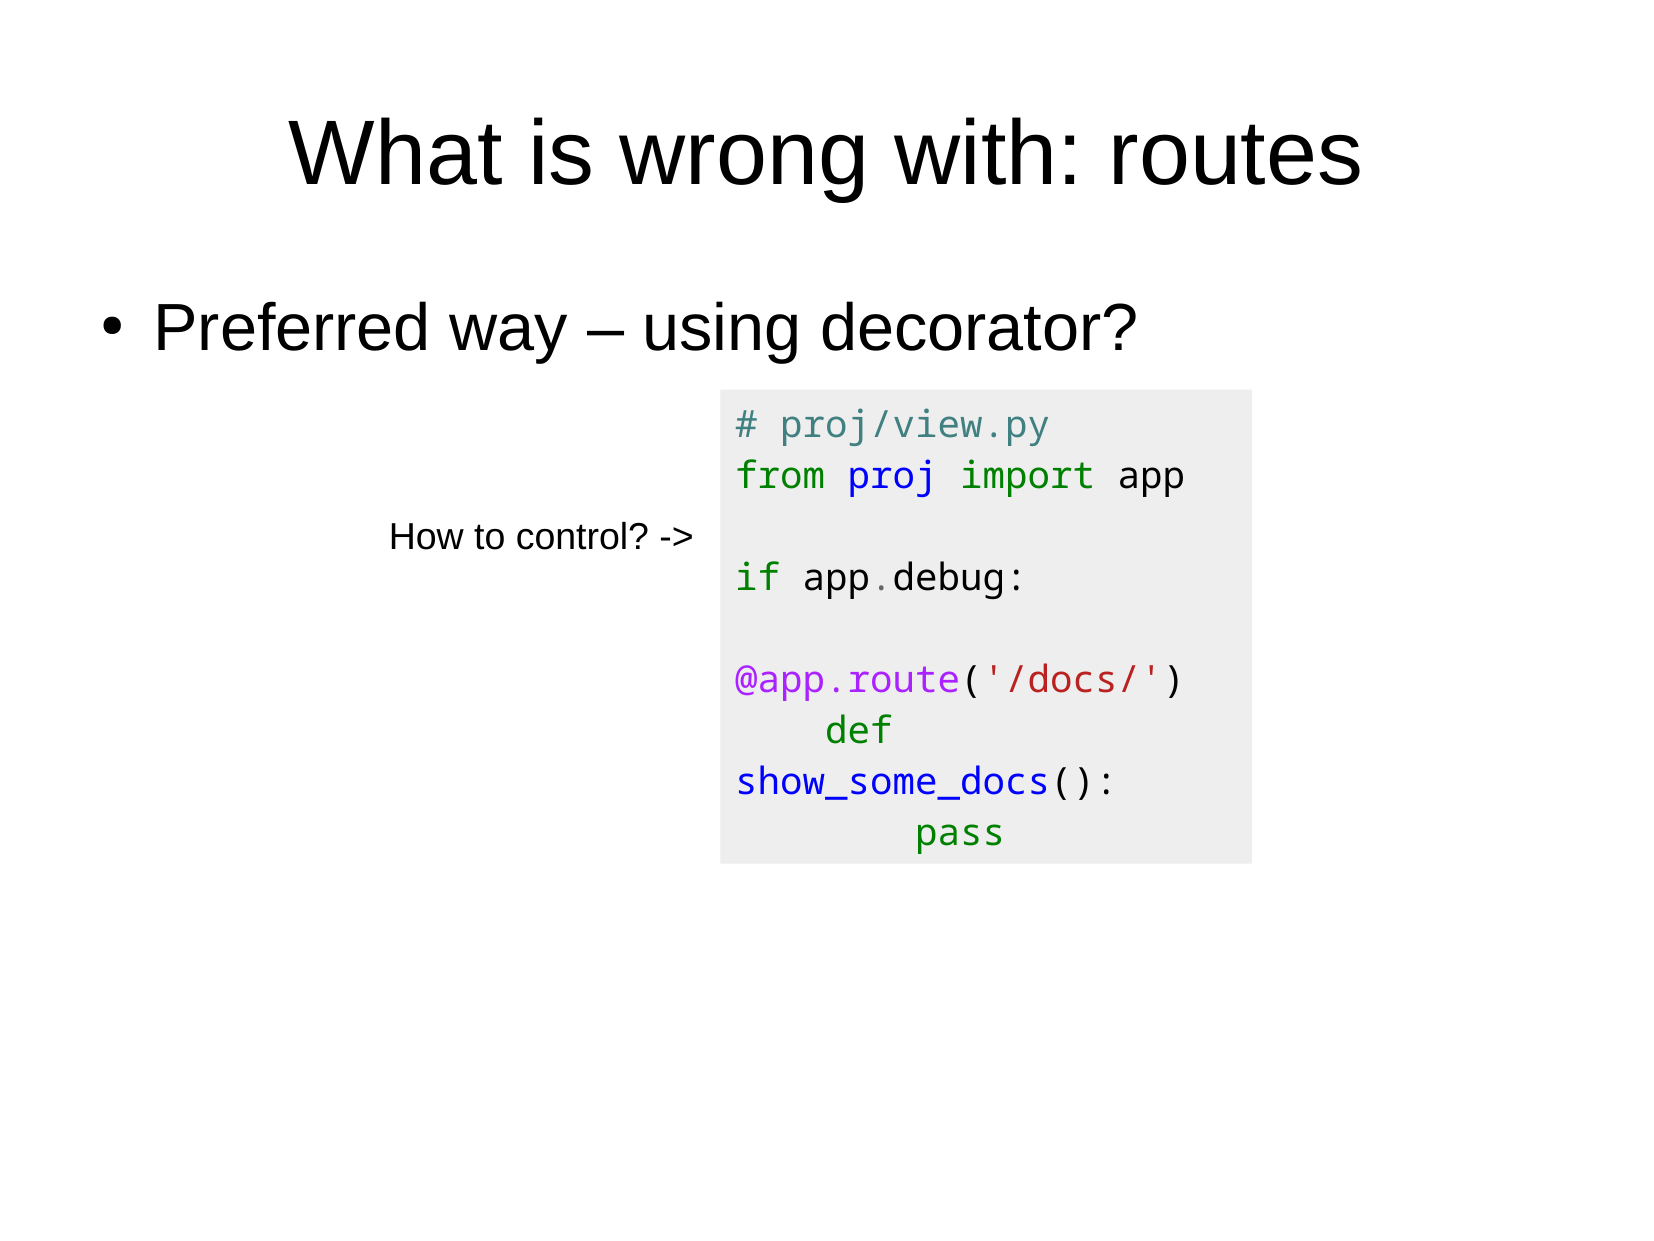

# What is wrong with: routes
Preferred way – using decorator?
# proj/view.py
from proj import app
if app.debug:
 @app.route('/docs/')
 def show_some_docs():
 pass
How to control? ->